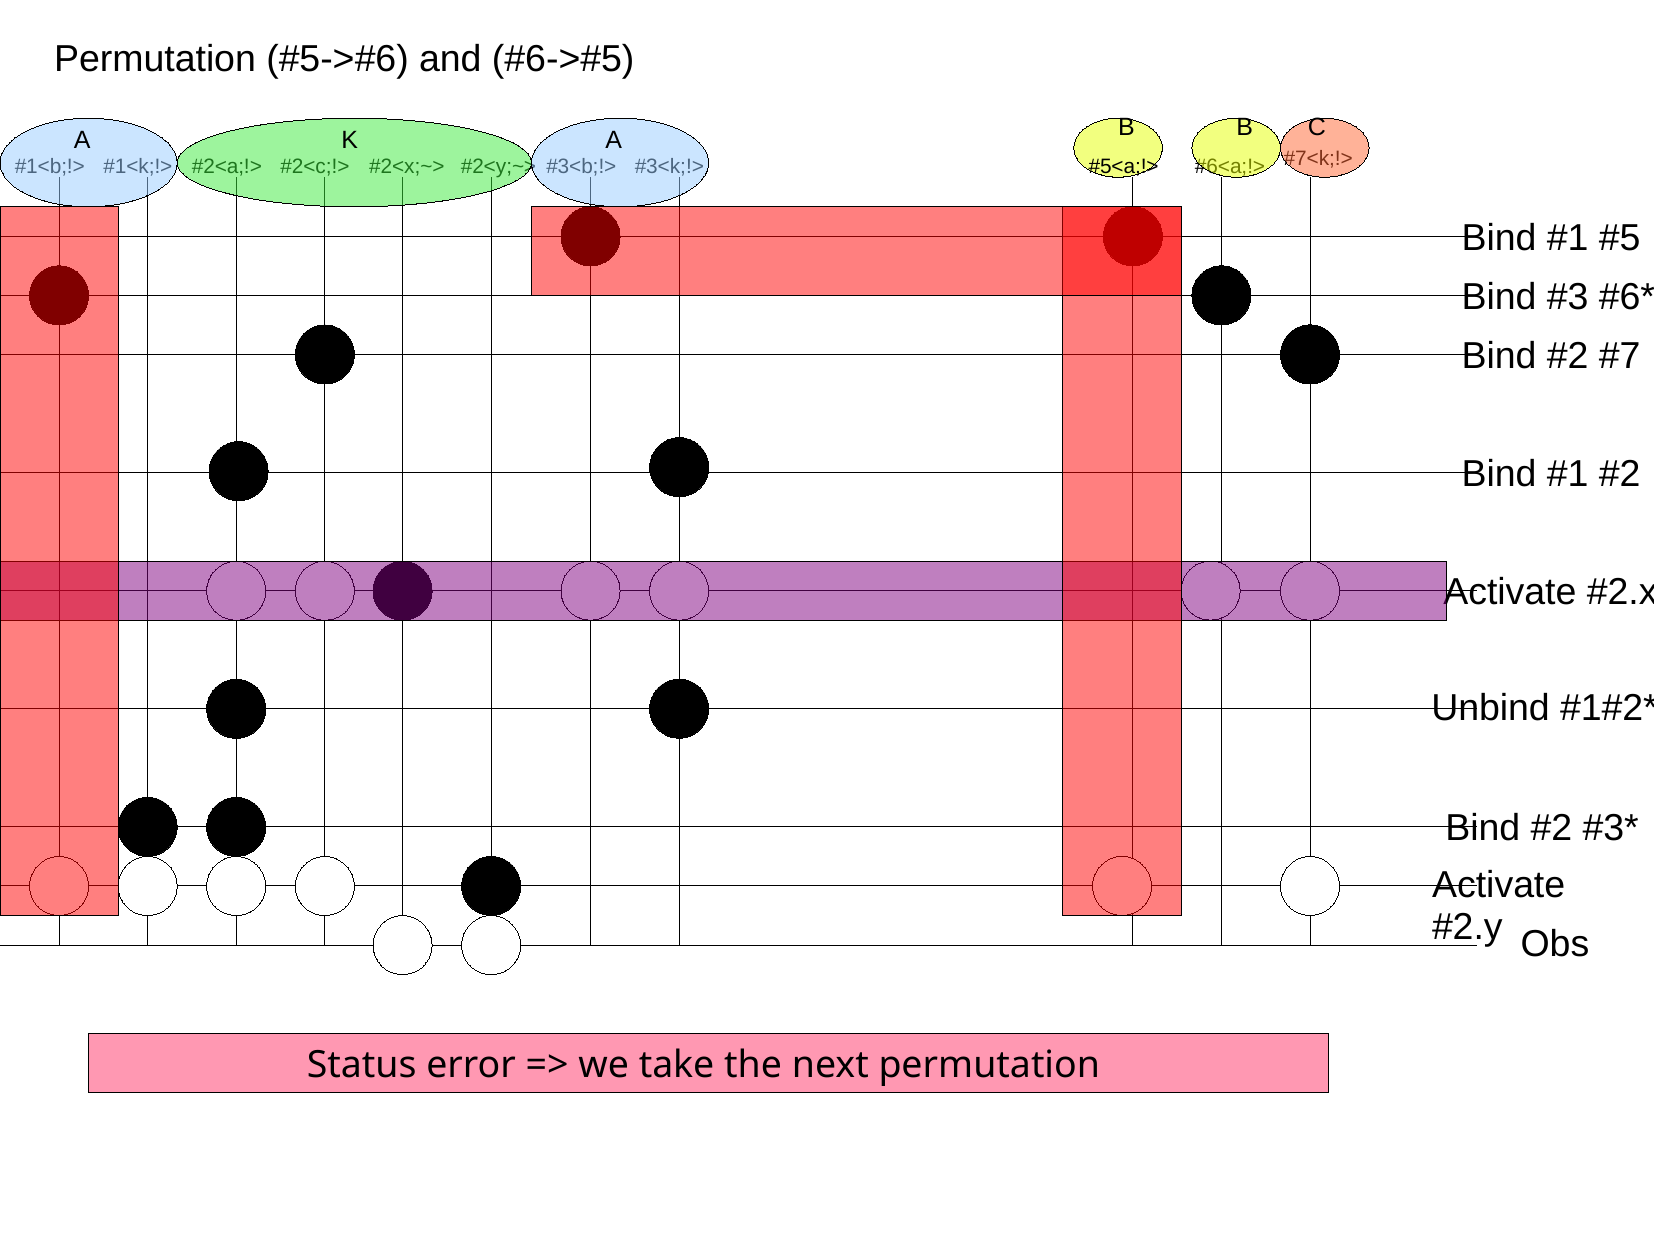

Permutation (#5->#6) and (#6->#5)
B
B
C
A
A
K
#7<k;!>
#3<b;!>
#3<k;!>
#5<a;!>
#6<a;!>
#1<b;!>
#1<k;!>
#2<a;!>
#2<c;!>
#2<x;~>
#2<y;~>
Bind #1 #5
Bind #3 #6*
Bind #2 #7
Bind #1 #2
Activate #2.x
Unbind #1#2*
Bind #2 #3*
Activate #2.y
Obs
Status error => we take the next permutation